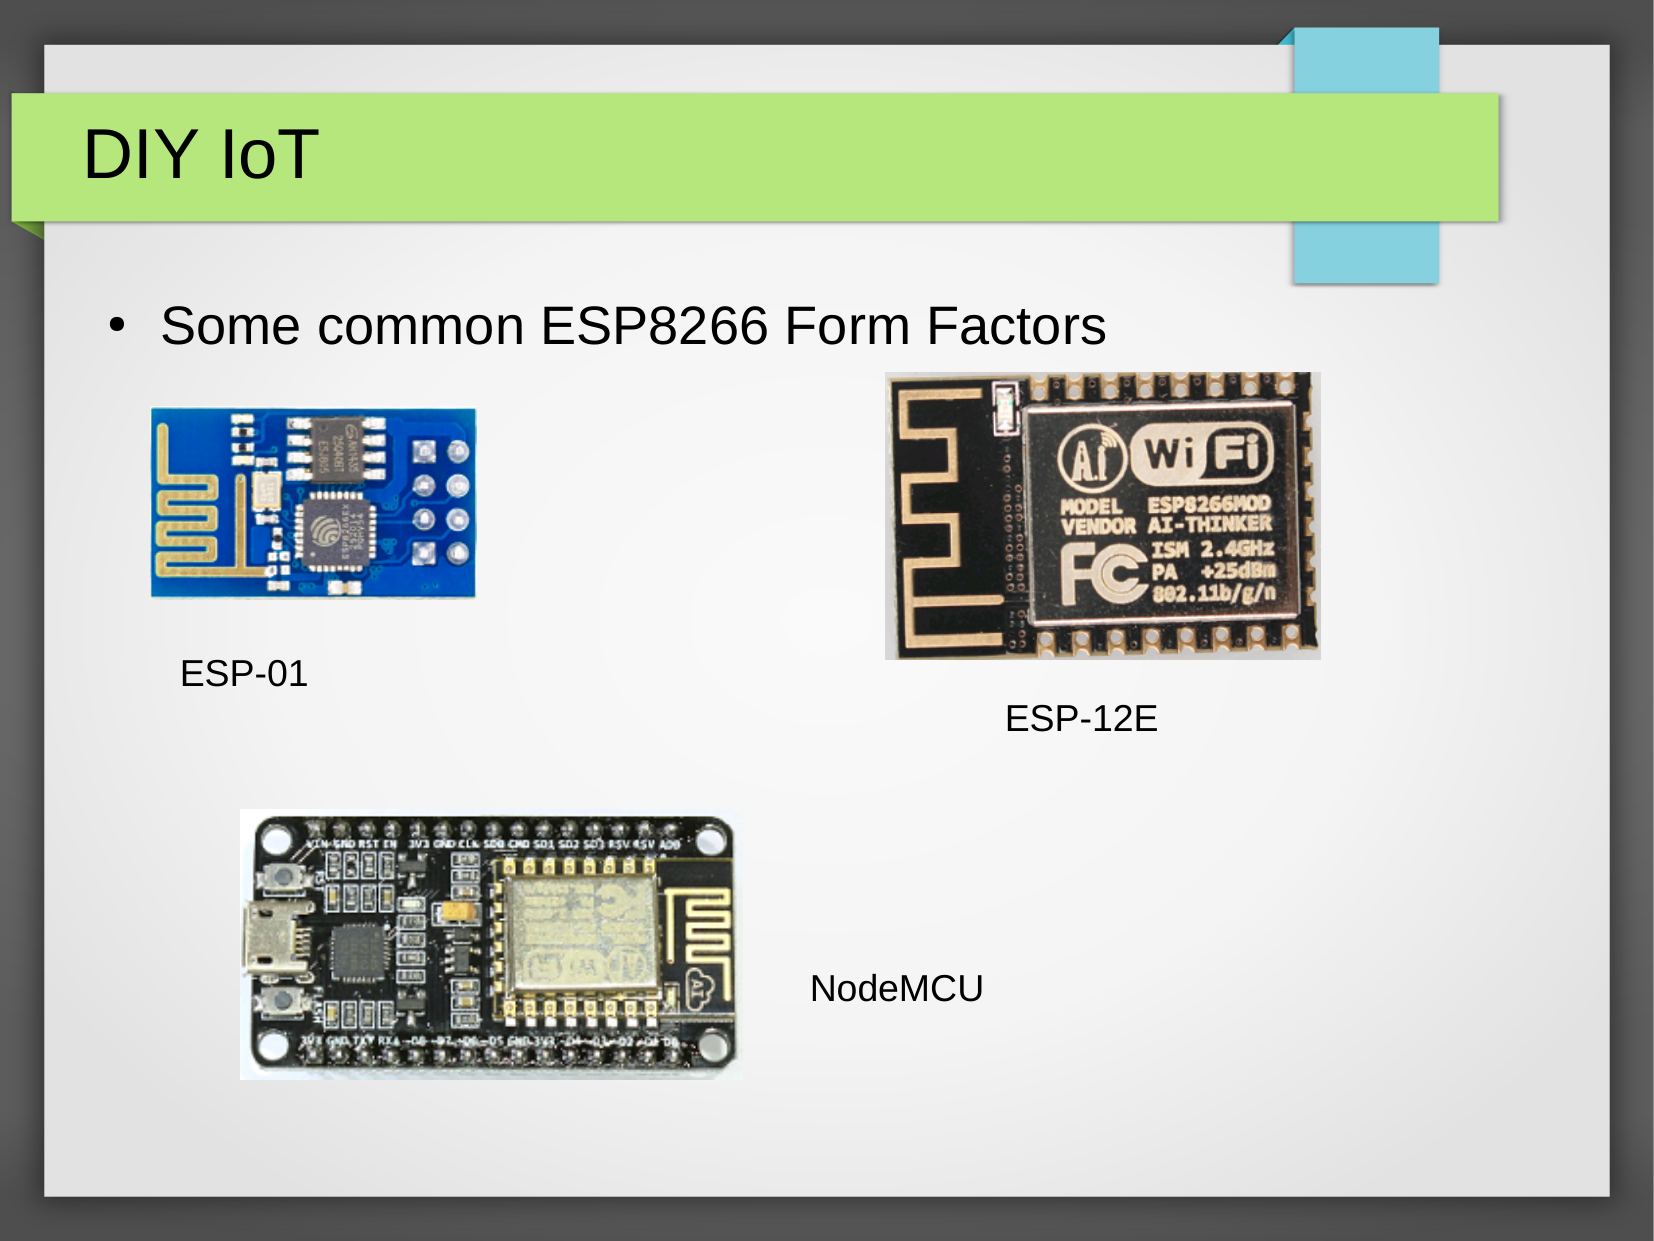

# DIY IoT
Some common ESP8266 Form Factors
ESP-01
ESP-12E
NodeMCU